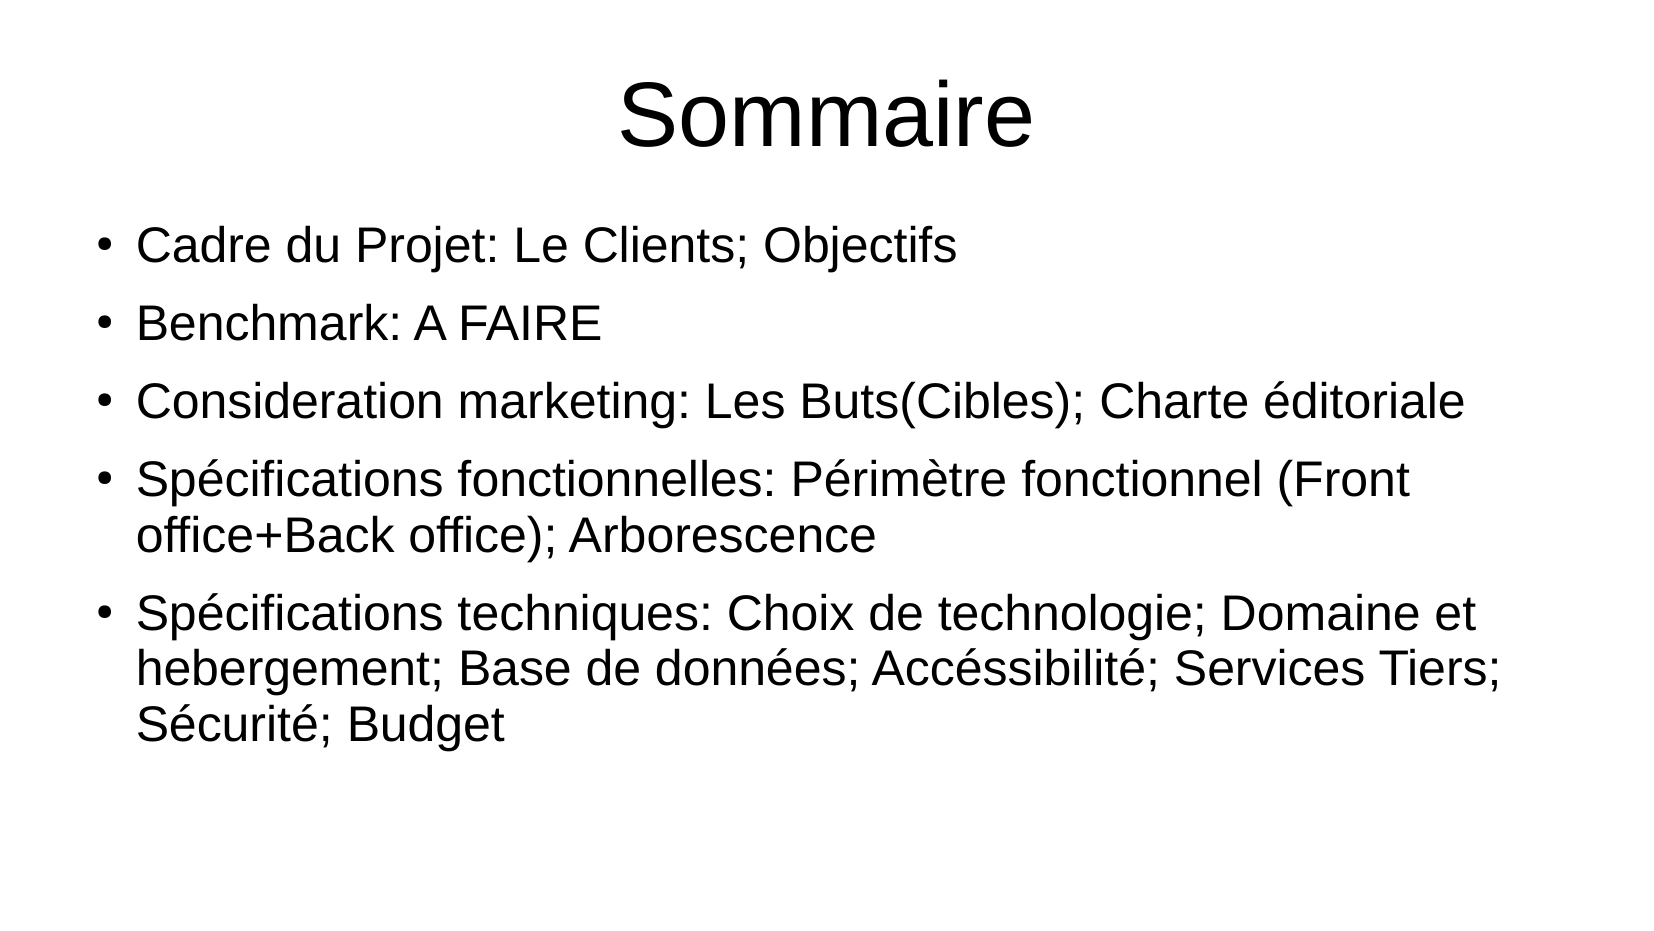

# Sommaire
Cadre du Projet: Le Clients; Objectifs
Benchmark: A FAIRE
Consideration marketing: Les Buts(Cibles); Charte éditoriale
Spécifications fonctionnelles: Périmètre fonctionnel (Front office+Back office); Arborescence
Spécifications techniques: Choix de technologie; Domaine et hebergement; Base de données; Accéssibilité; Services Tiers; Sécurité; Budget